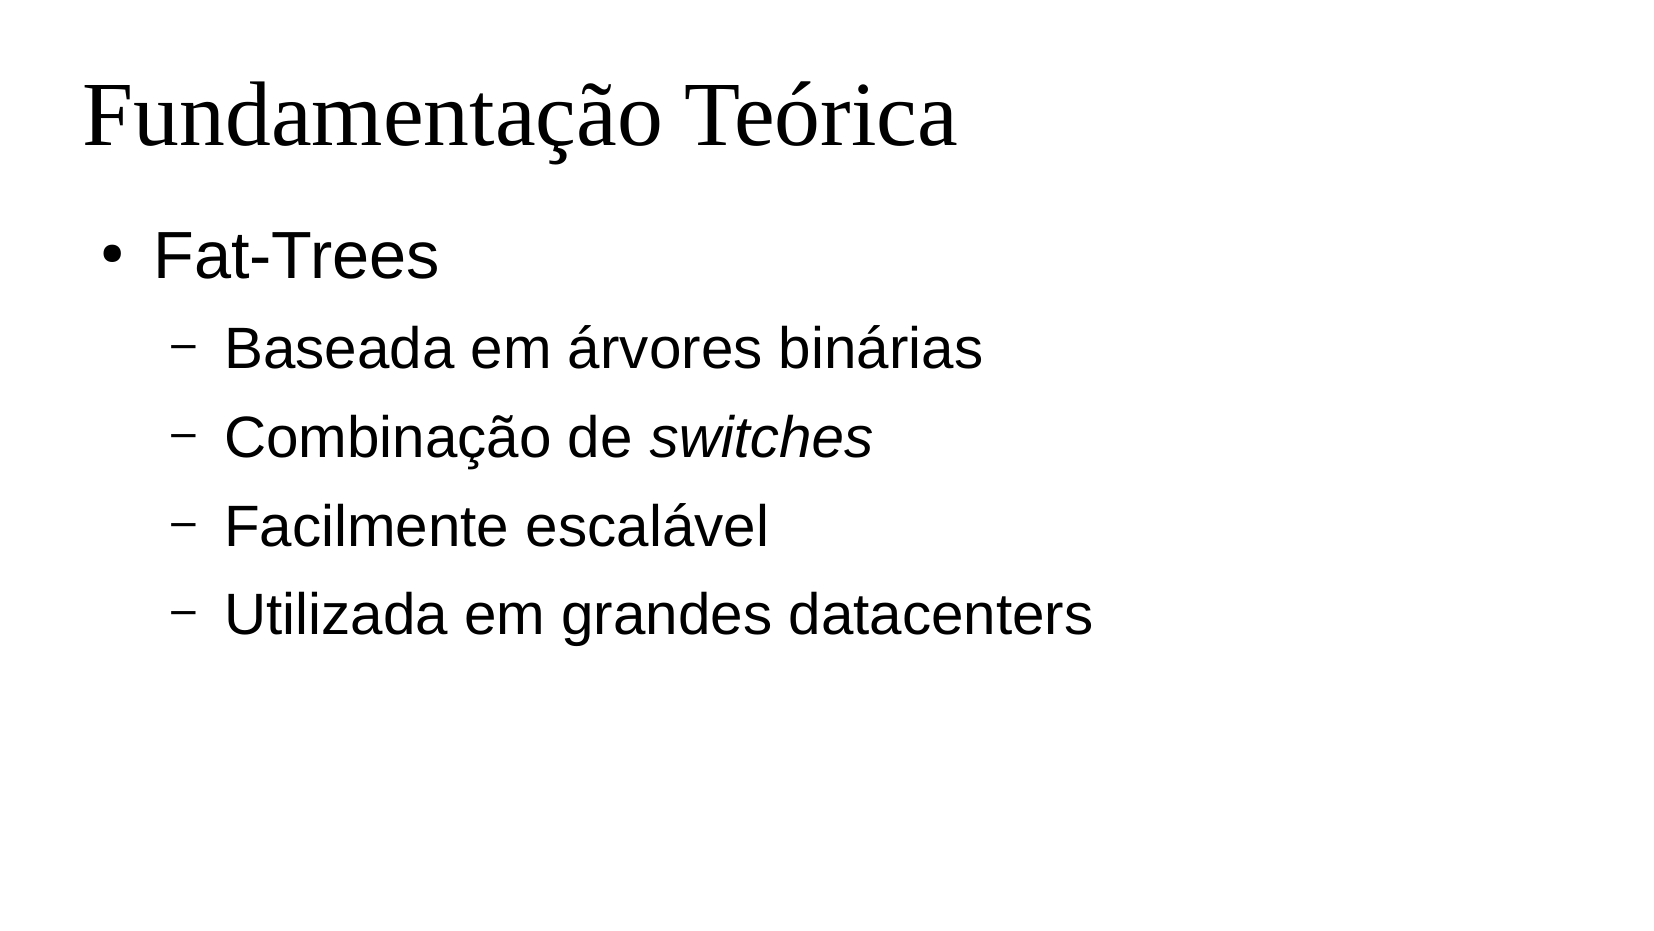

# Fundamentação Teórica
Fat-Trees
Baseada em árvores binárias
Combinação de switches
Facilmente escalável
Utilizada em grandes datacenters